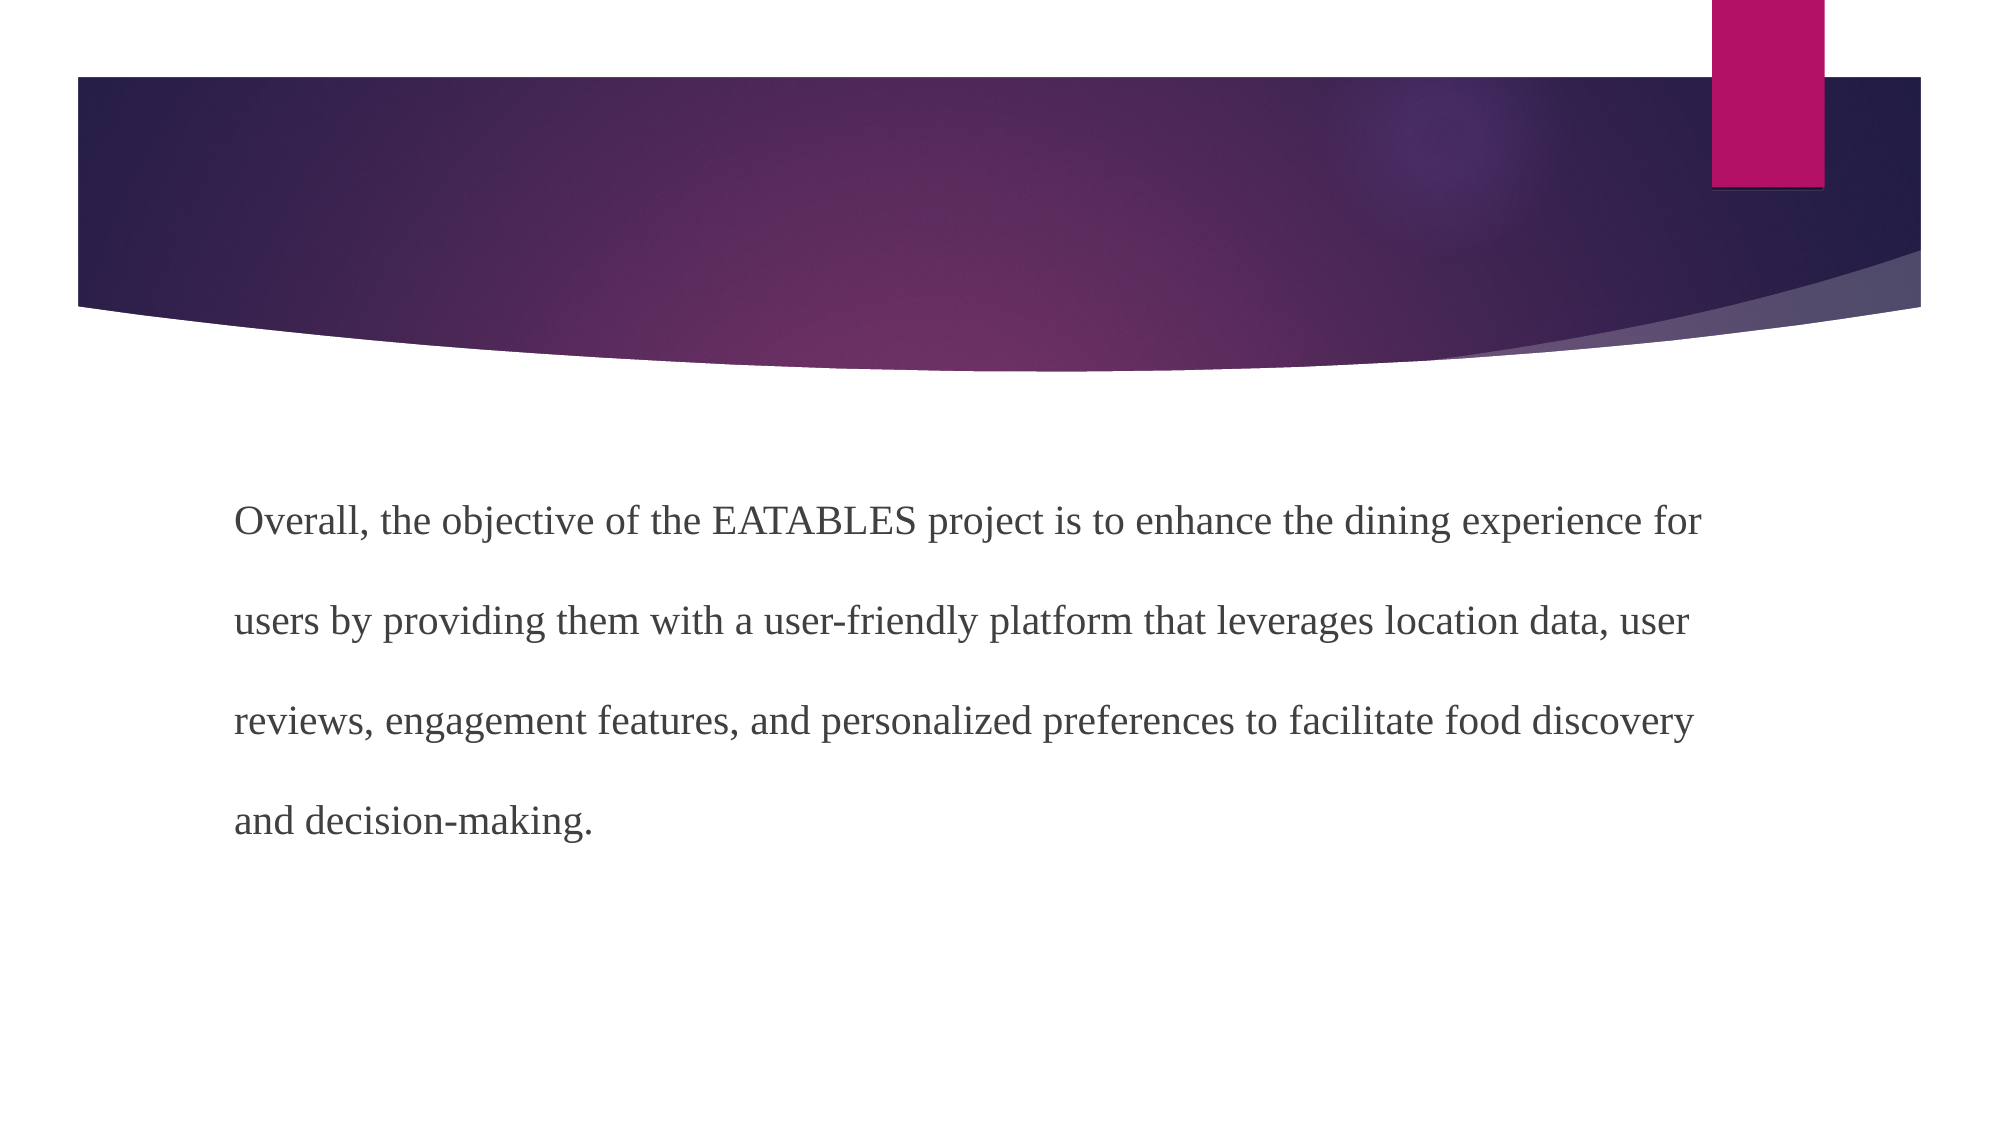

# Overall, the objective of the EATABLES project is to enhance the dining experience for users by providing them with a user-friendly platform that leverages location data, user reviews, engagement features, and personalized preferences to facilitate food discovery and decision-making.